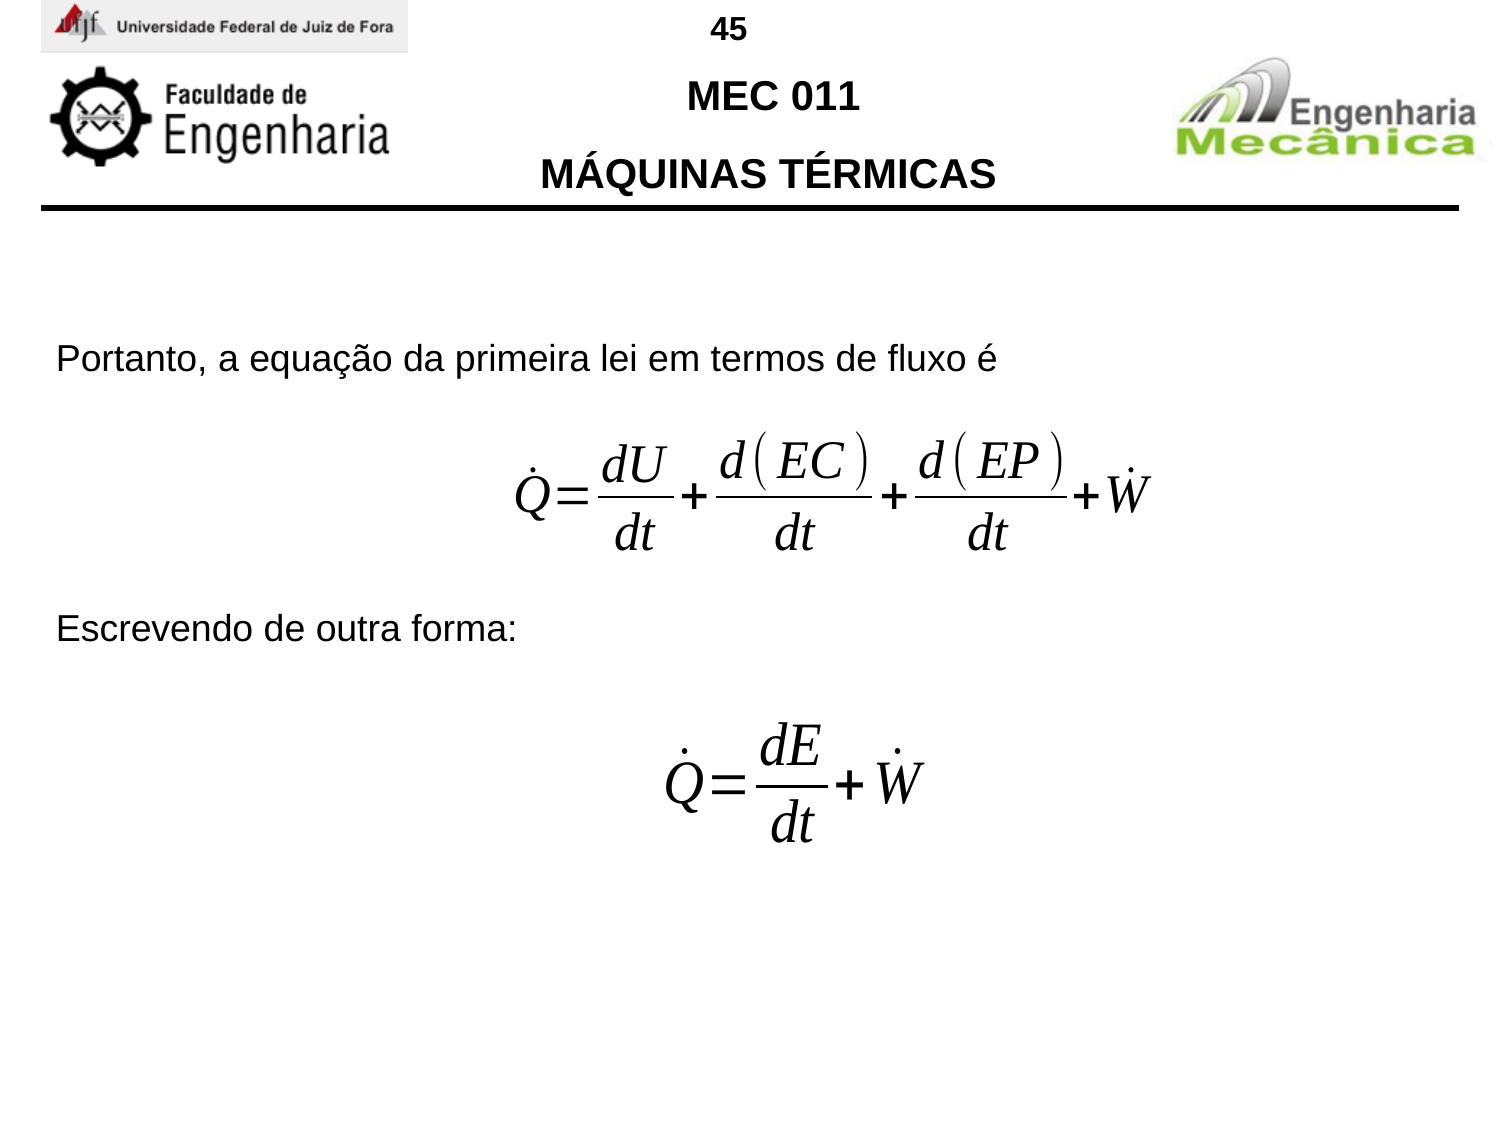

Portanto, a equação da primeira lei em termos de fluxo é
Escrevendo de outra forma: